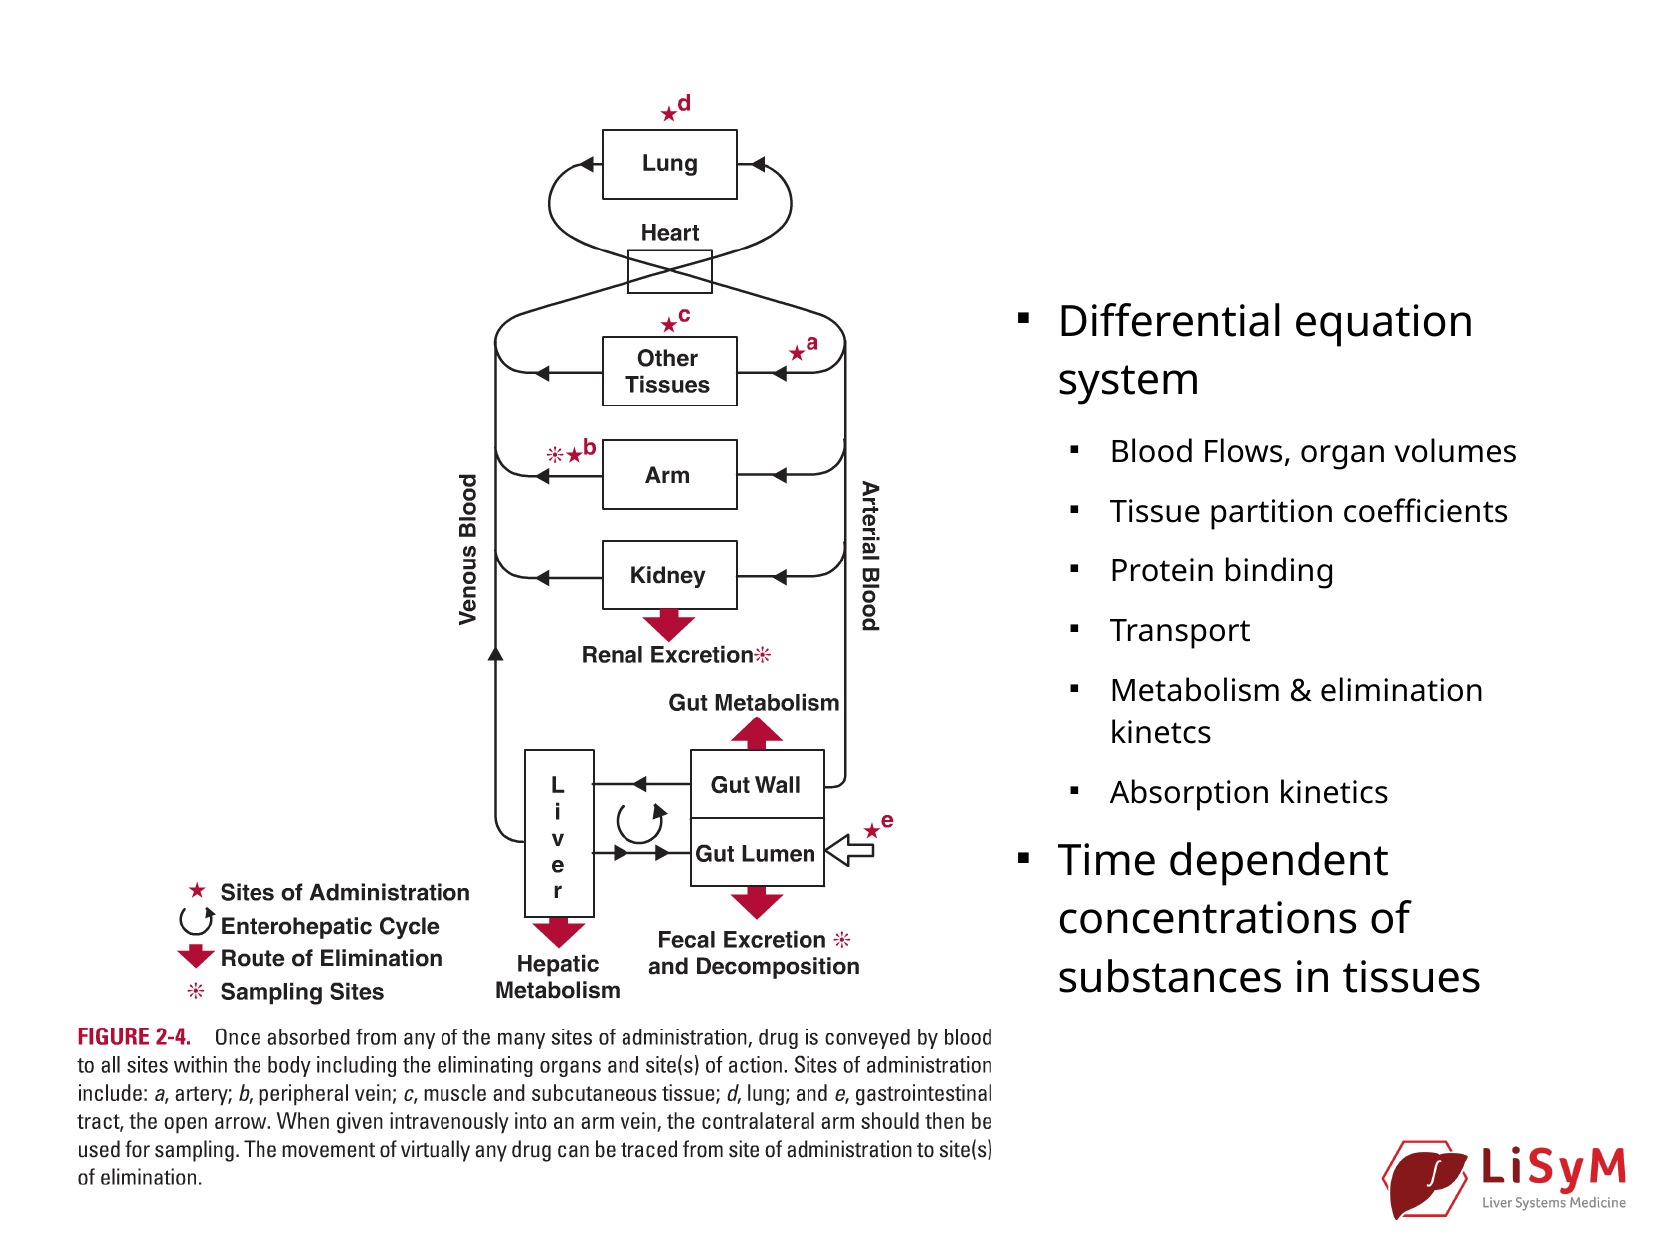

#
Differential equation system
Blood Flows, organ volumes
Tissue partition coefficients
Protein binding
Transport
Metabolism & elimination kinetcs
Absorption kinetics
Time dependent concentrations of substances in tissues